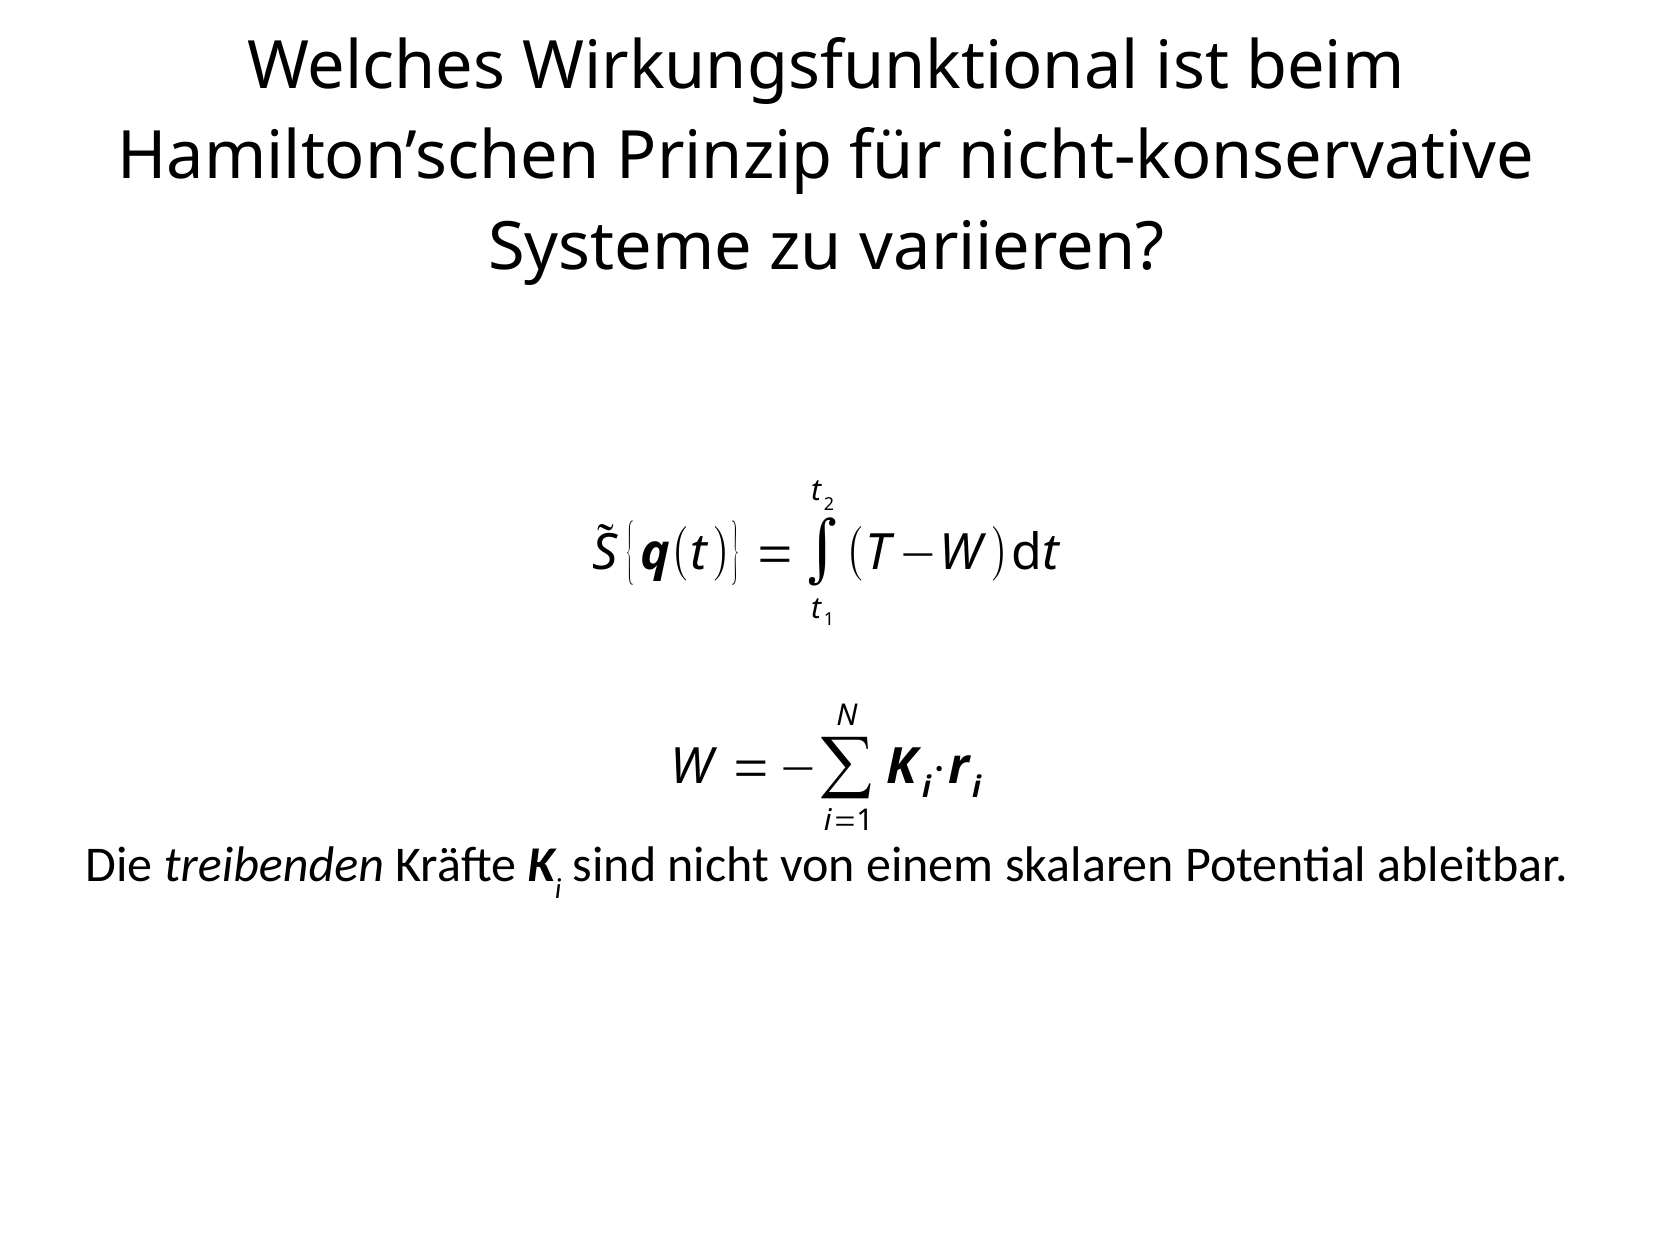

# Welches Wirkungsfunktional ist beim Hamilton’schen Prinzip für nicht-konservative Systeme zu variieren?
Die treibenden Kräfte Ki sind nicht von einem skalaren Potential ableitbar.